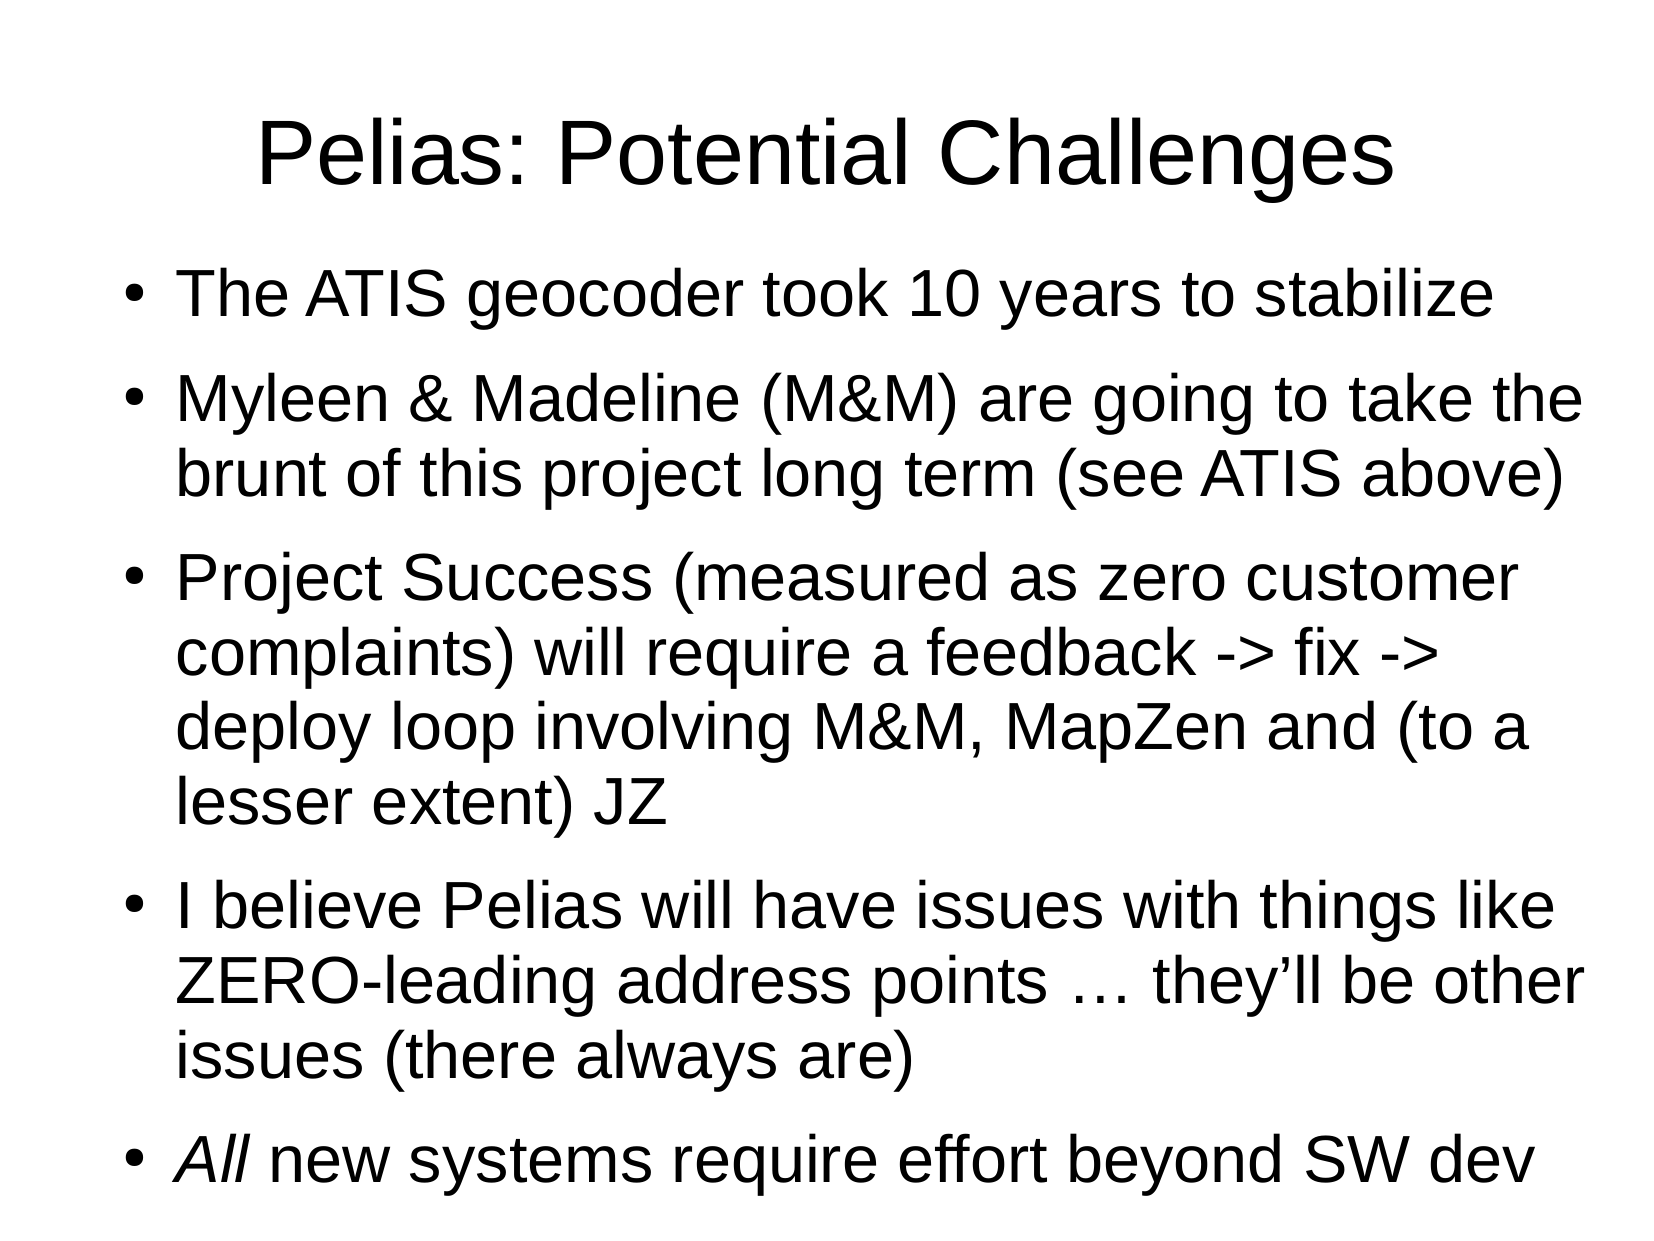

# Pelias: Potential Challenges
The ATIS geocoder took 10 years to stabilize
Myleen & Madeline (M&M) are going to take the brunt of this project long term (see ATIS above)
Project Success (measured as zero customer complaints) will require a feedback -> fix -> deploy loop involving M&M, MapZen and (to a lesser extent) JZ
I believe Pelias will have issues with things like ZERO-leading address points … they’ll be other issues (there always are)
All new systems require effort beyond SW dev